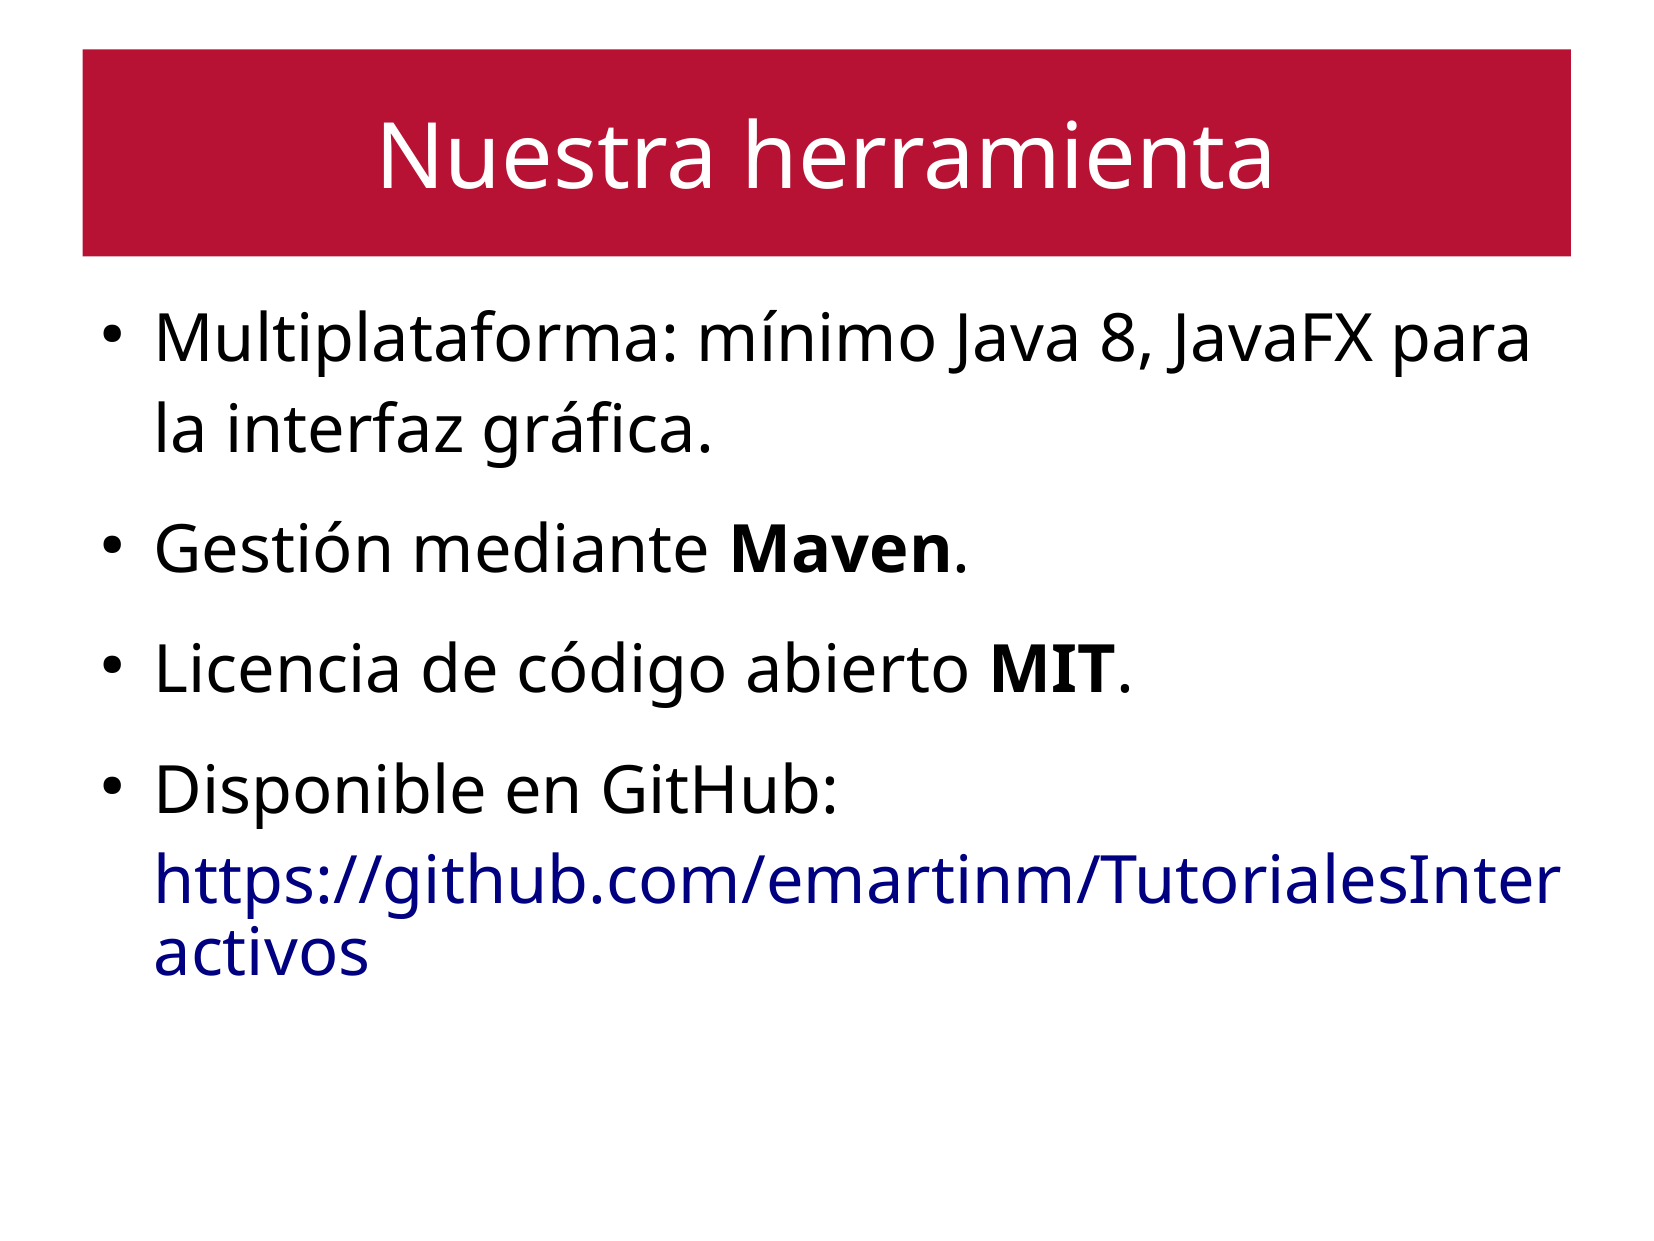

# Nuestra herramienta
Multiplataforma: mínimo Java 8, JavaFX para la interfaz gráfica.
Gestión mediante Maven.
Licencia de código abierto MIT.
Disponible en GitHub:
https://github.com/emartinm/TutorialesInteractivos